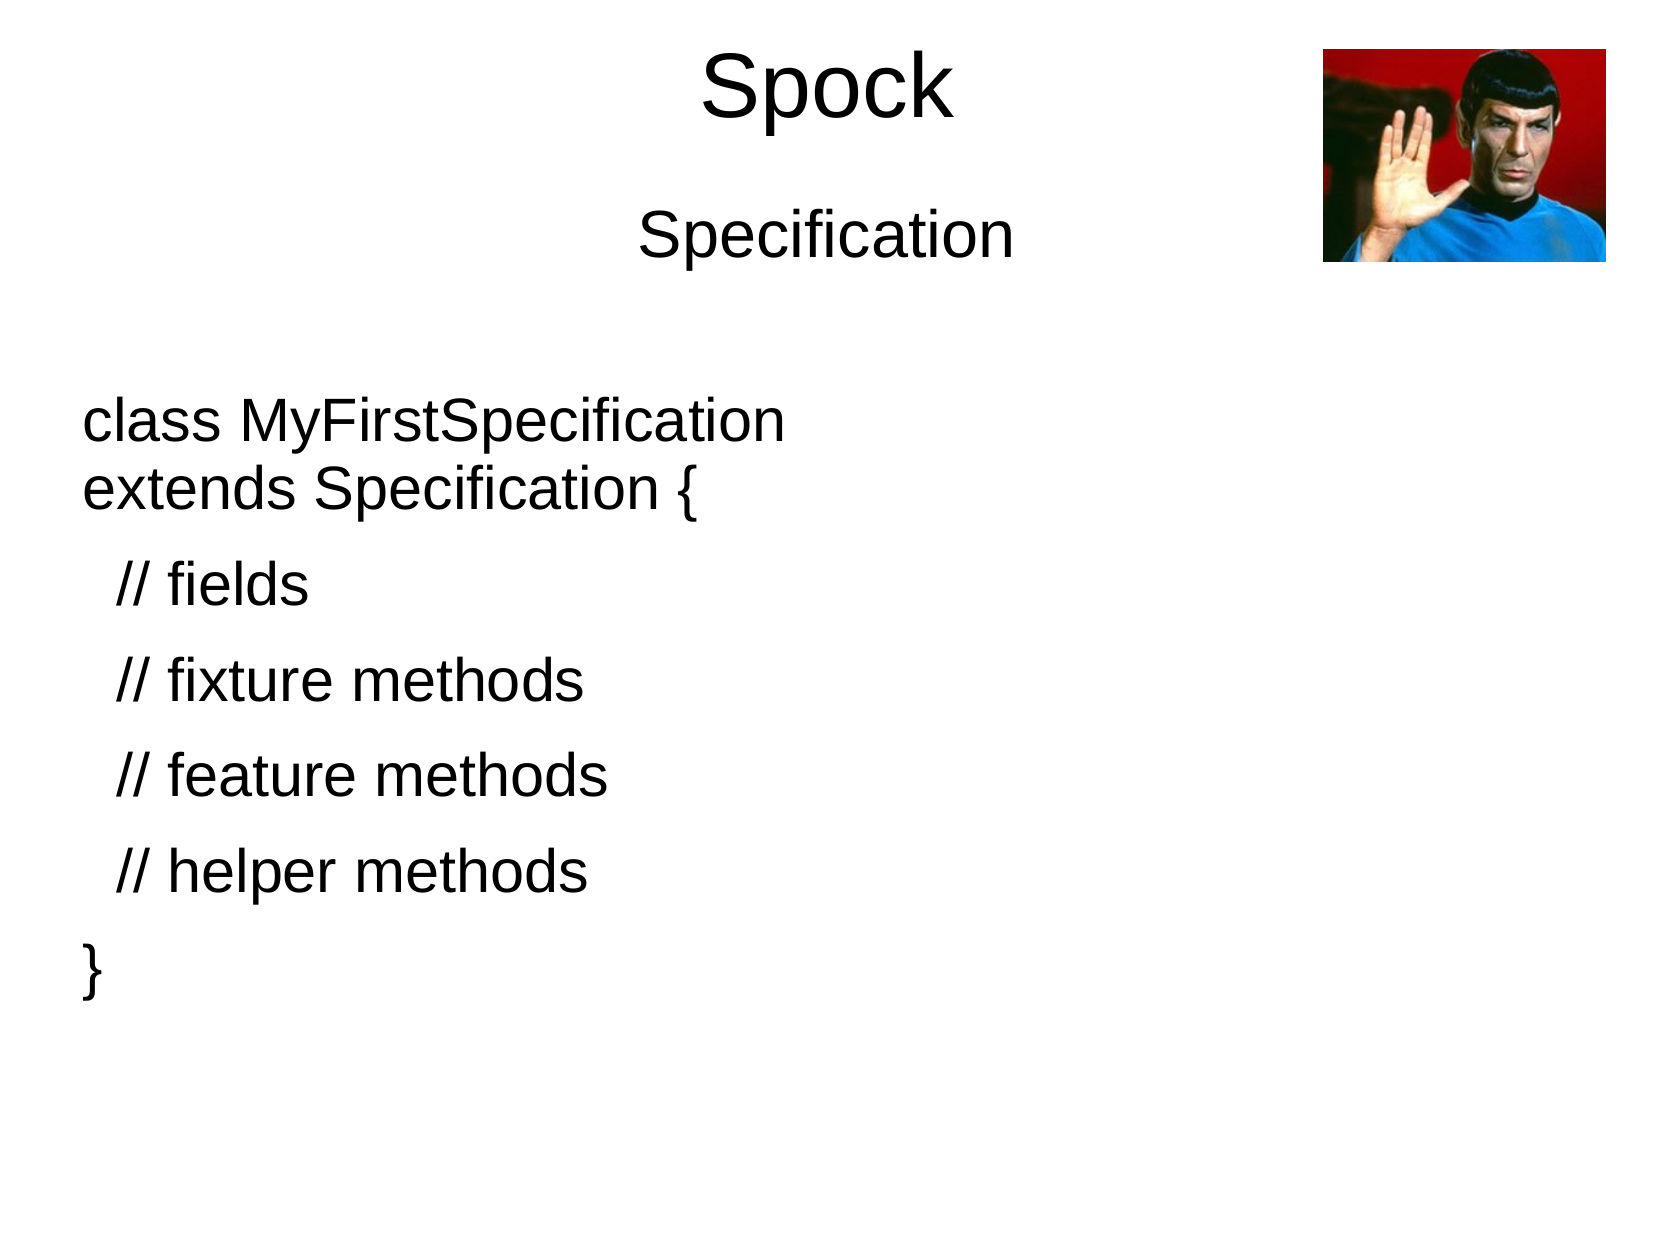

# Spock Specification
class MyFirstSpecification extends Specification {
 // fields
 // fixture methods
 // feature methods
 // helper methods
}